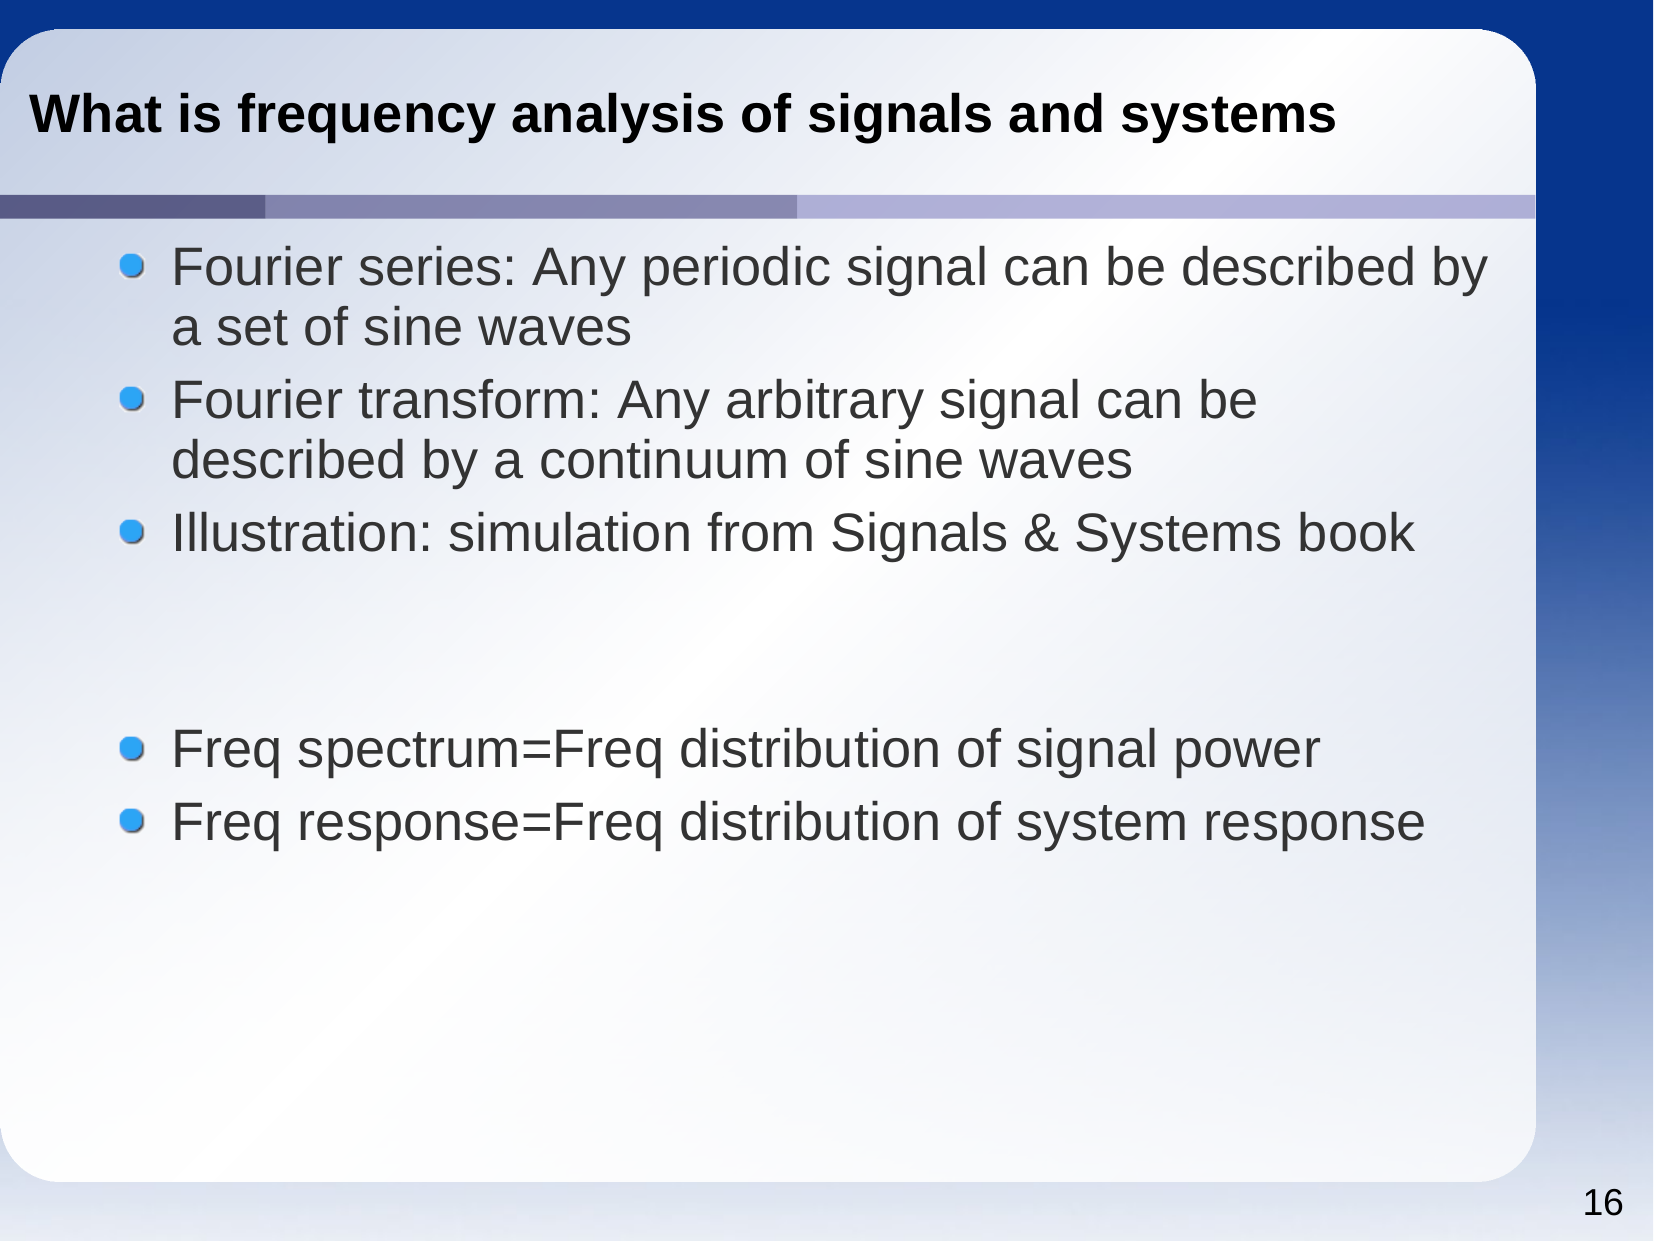

# What is frequency analysis of signals and systems
Fourier series: Any periodic signal can be described by a set of sine waves
Fourier transform: Any arbitrary signal can be described by a continuum of sine waves
Illustration: simulation from Signals & Systems book
Freq spectrum=Freq distribution of signal power
Freq response=Freq distribution of system response
16